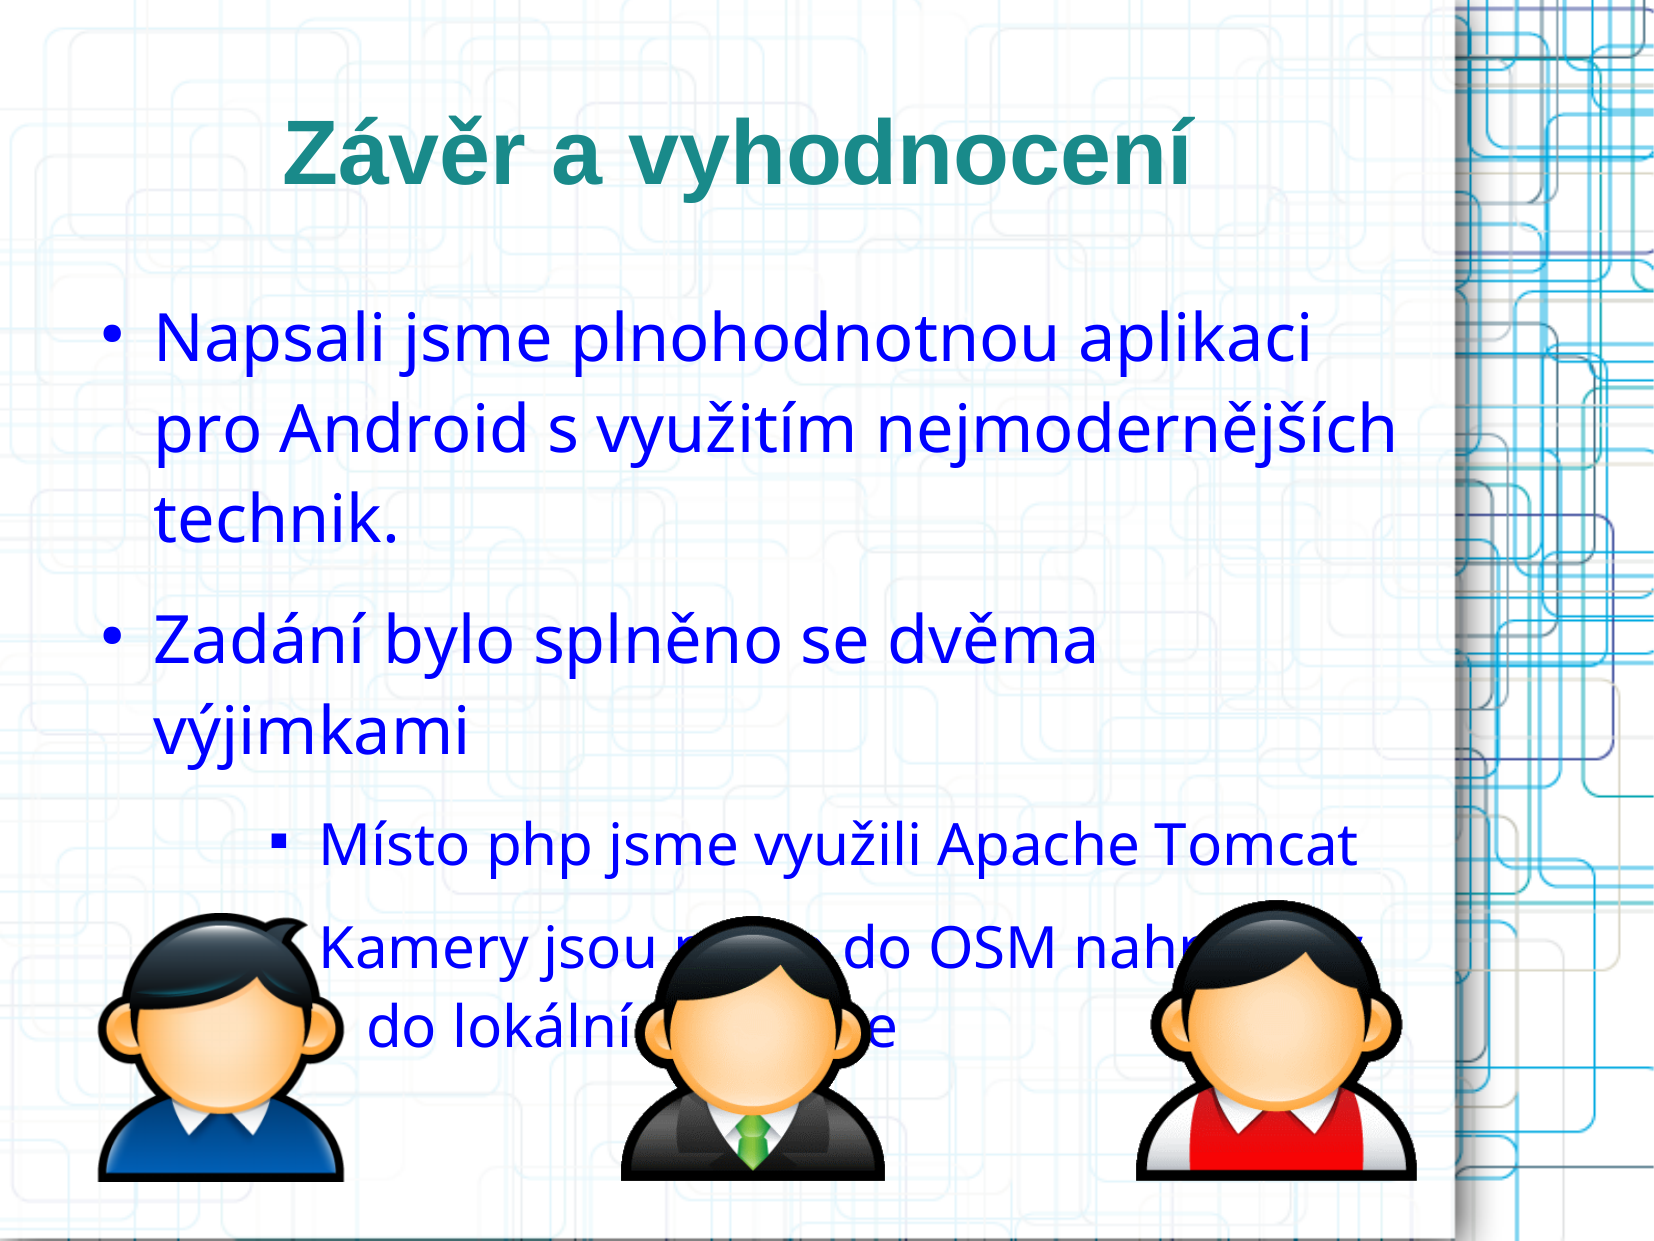

# Závěr a vyhodnocení
Napsali jsme plnohodnotnou aplikaci pro Android s využitím nejmodernějších technik.
Zadání bylo splněno se dvěma výjimkami
Místo php jsme využili Apache Tomcat
Kamery jsou místo do OSM nahrávány do lokální databáze